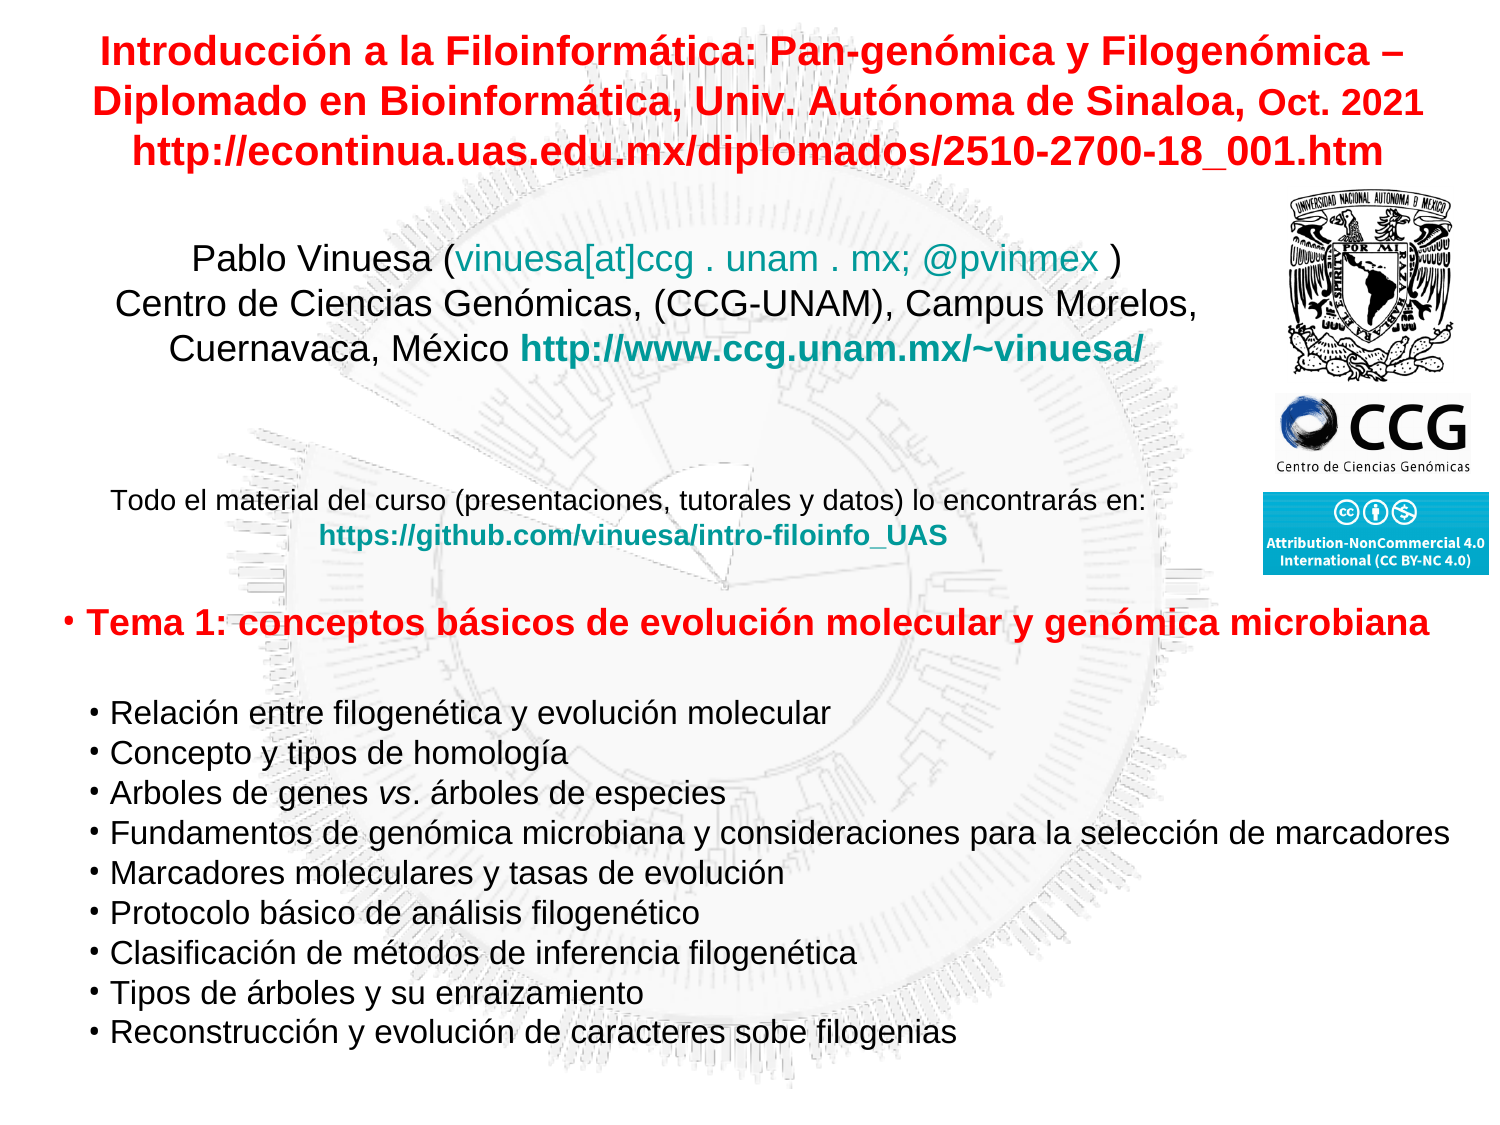

Introducción a la Filoinformática: Pan-genómica y Filogenómica –
Diplomado en Bioinformática, Univ. Autónoma de Sinaloa, Oct. 2021
http://econtinua.uas.edu.mx/diplomados/2510-2700-18_001.htm
Pablo Vinuesa (vinuesa[at]ccg . unam . mx; @pvinmex )
Centro de Ciencias Genómicas, (CCG-UNAM), Campus Morelos, Cuernavaca, México http://www.ccg.unam.mx/~vinuesa/
Todo el material del curso (presentaciones, tutorales y datos) lo encontrarás en:
 https://github.com/vinuesa/intro-filoinfo_UAS
 Tema 1: conceptos básicos de evolución molecular y genómica microbiana
 Relación entre filogenética y evolución molecular
 Concepto y tipos de homología
 Arboles de genes vs. árboles de especies
 Fundamentos de genómica microbiana y consideraciones para la selección de marcadores
 Marcadores moleculares y tasas de evolución
 Protocolo básico de análisis filogenético
 Clasificación de métodos de inferencia filogenética
 Tipos de árboles y su enraizamiento
 Reconstrucción y evolución de caracteres sobe filogenias